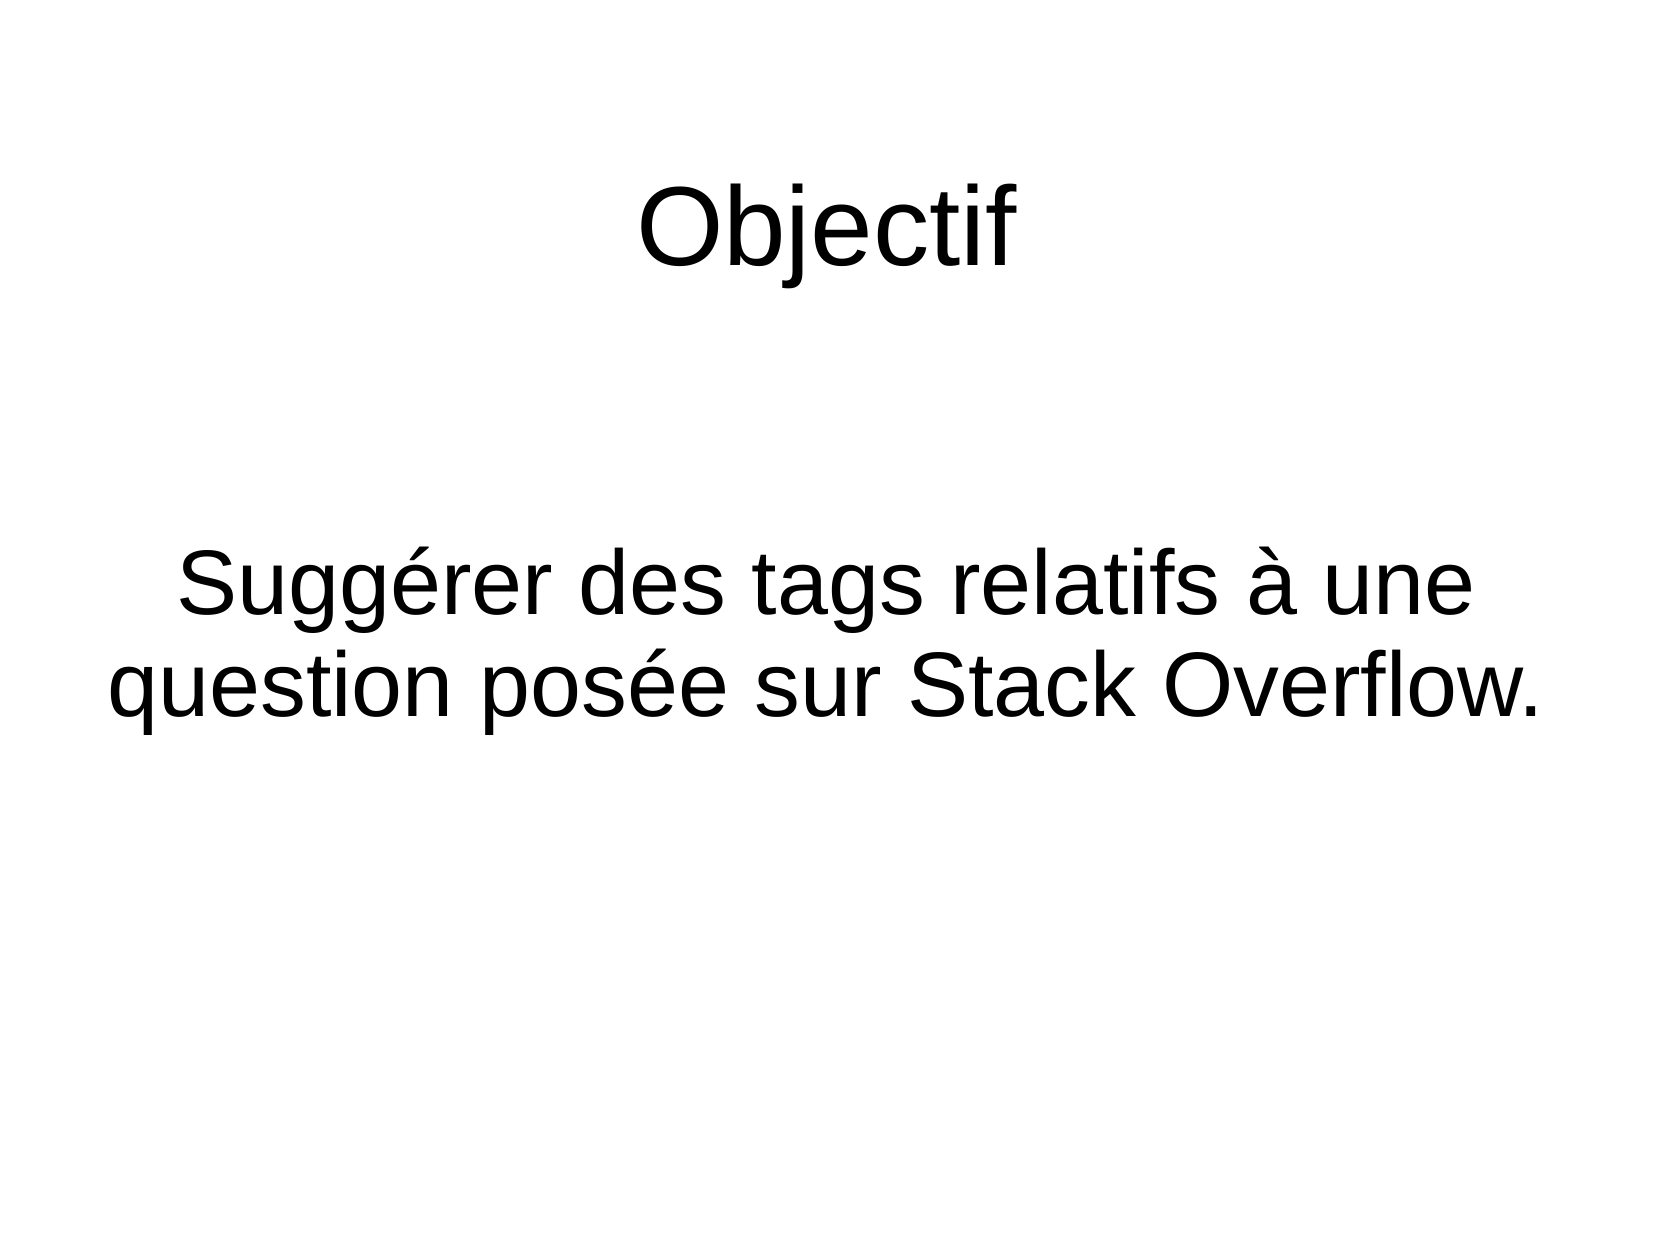

# Objectif
Suggérer des tags relatifs à une question posée sur Stack Overflow.